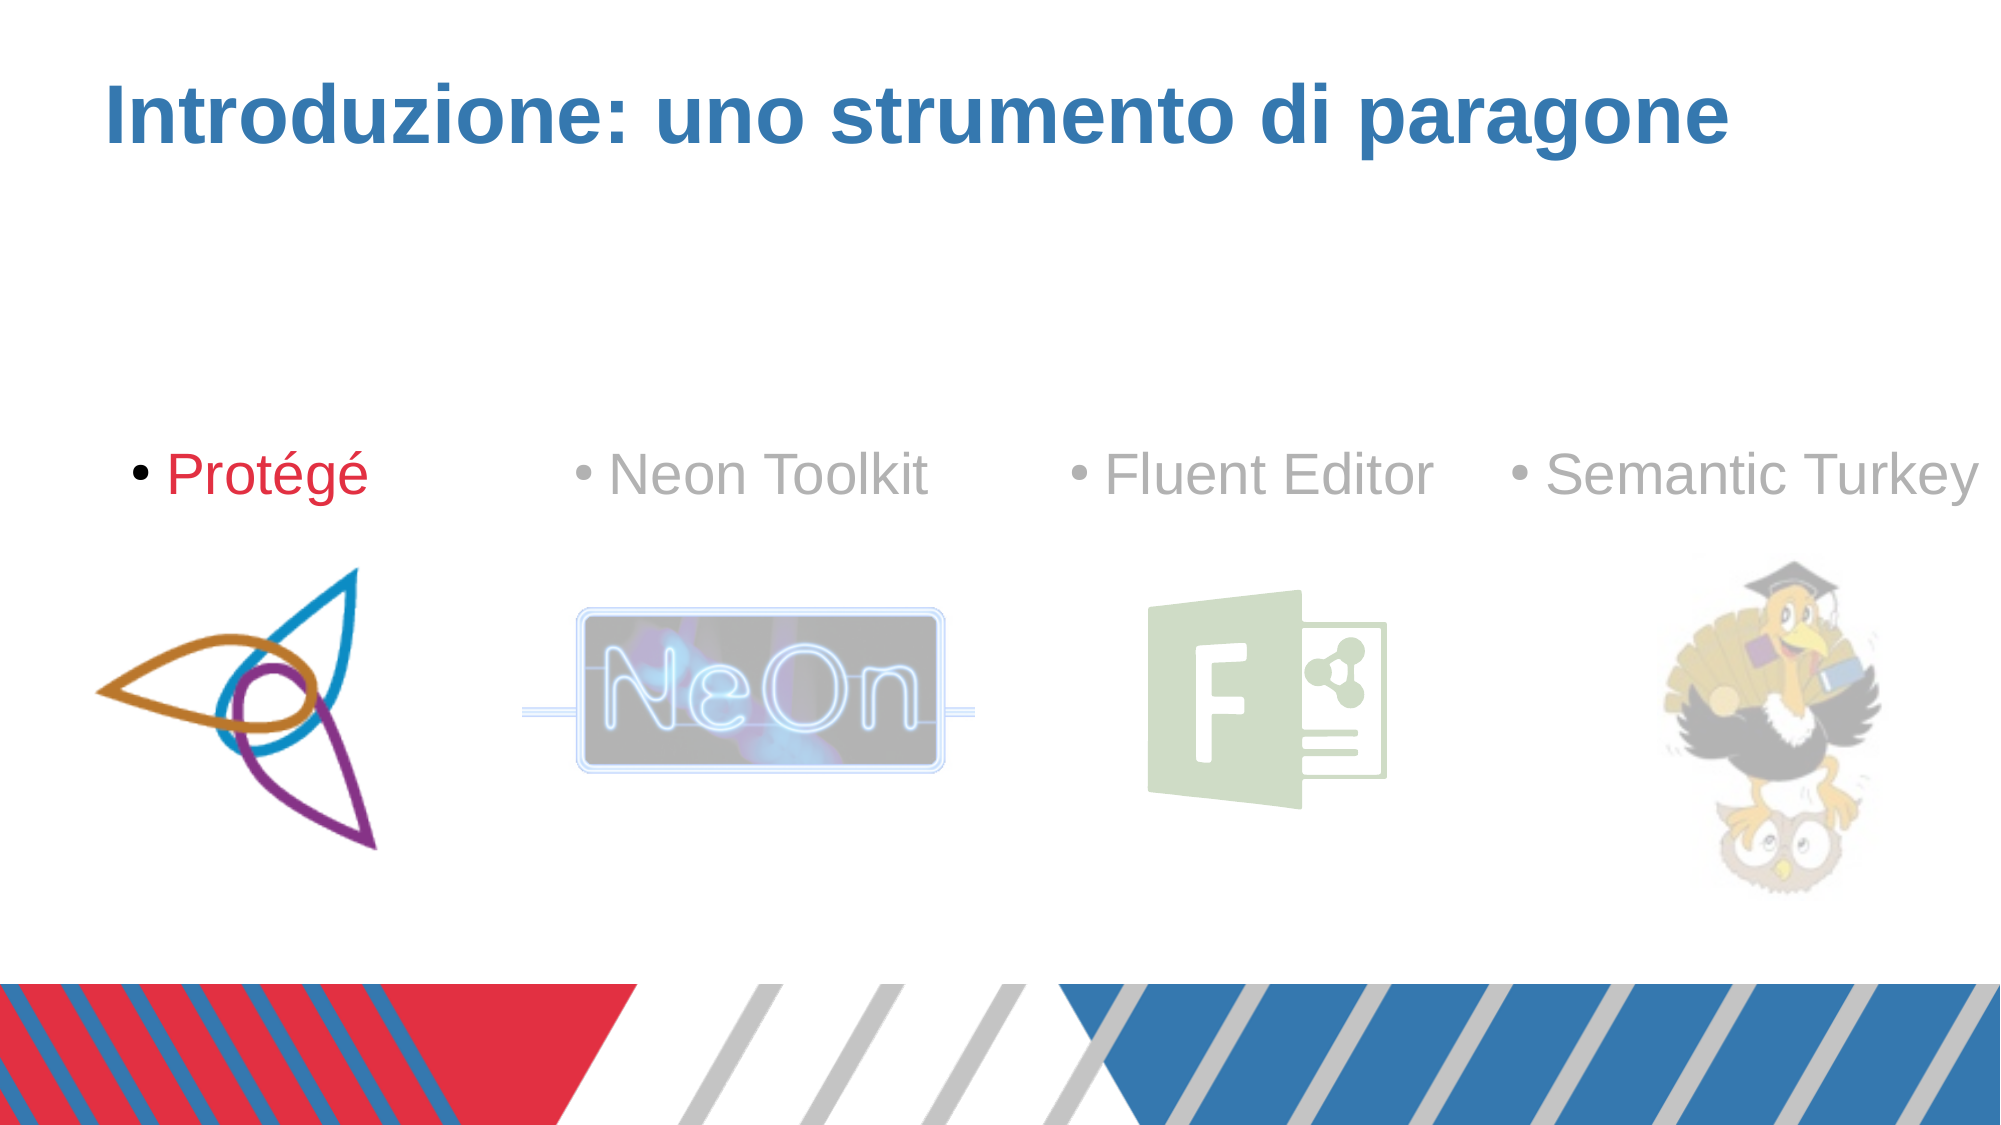

# Introduzione: uno strumento di paragone
| Protégé | Neon Toolkit | Fluent Editor | Semantic Turkey |
| --- | --- | --- | --- |
| | | | |